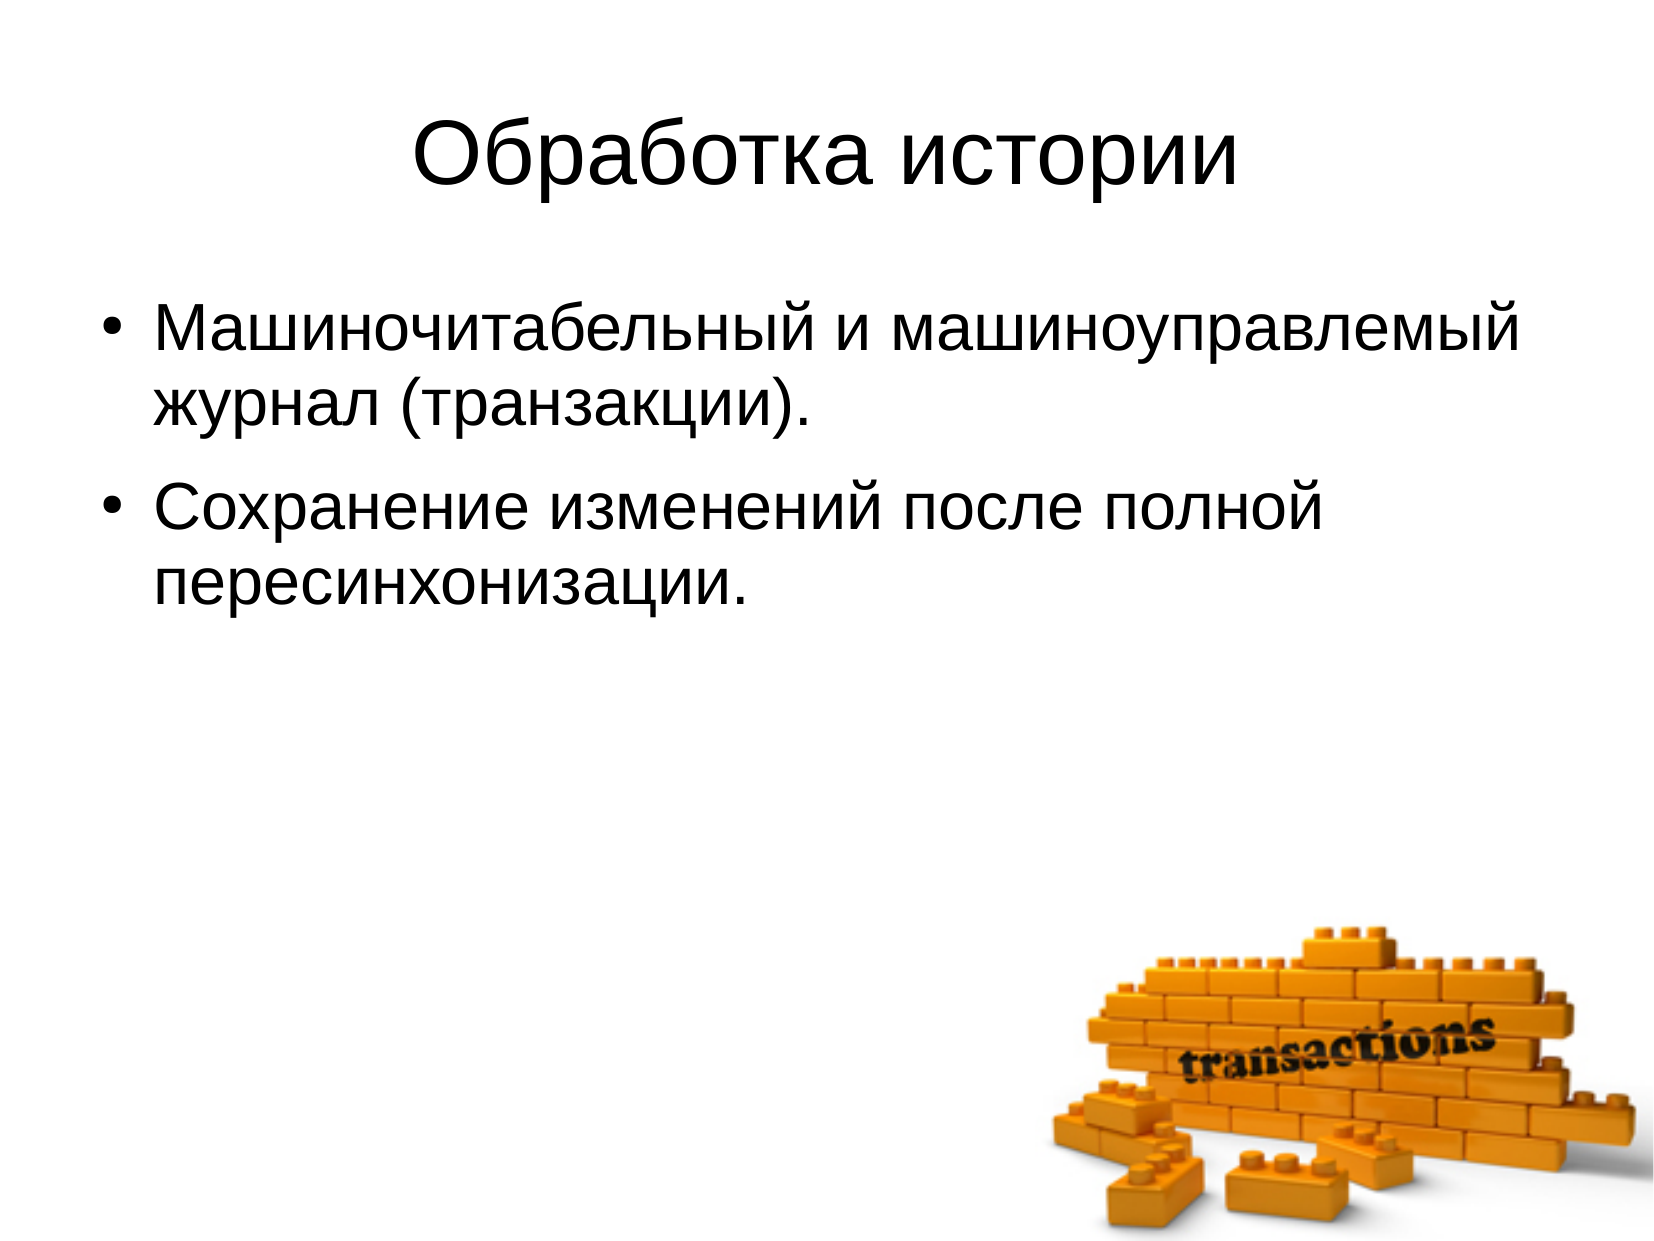

# Обработка истории
Машиночитабельный и машиноуправлемый журнал (транзакции).
Сохранение изменений после полной пересинхонизации.